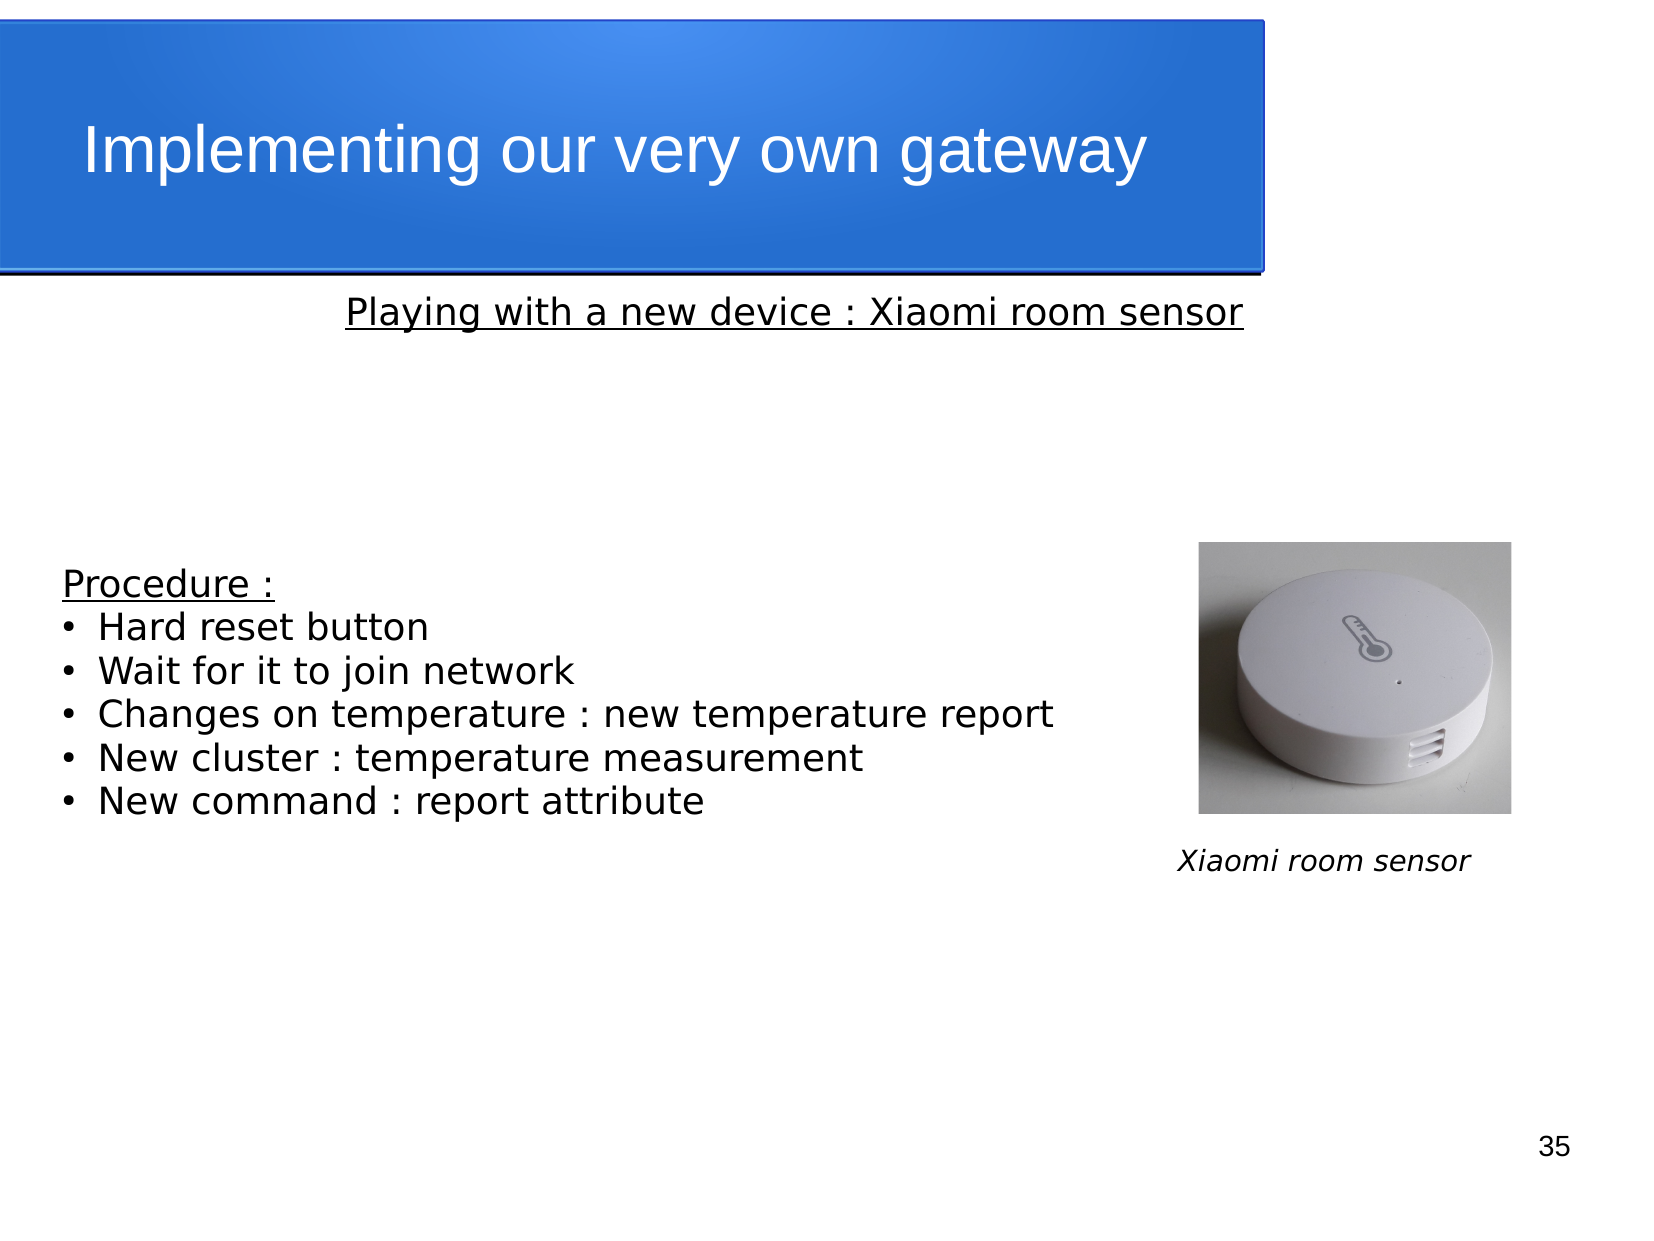

# Implementing our very own gateway
Playing with a new device : Xiaomi room sensor
Procedure :
Hard reset button
Wait for it to join network
Changes on temperature : new temperature report
New cluster : temperature measurement
New command : report attribute
Xiaomi room sensor
35